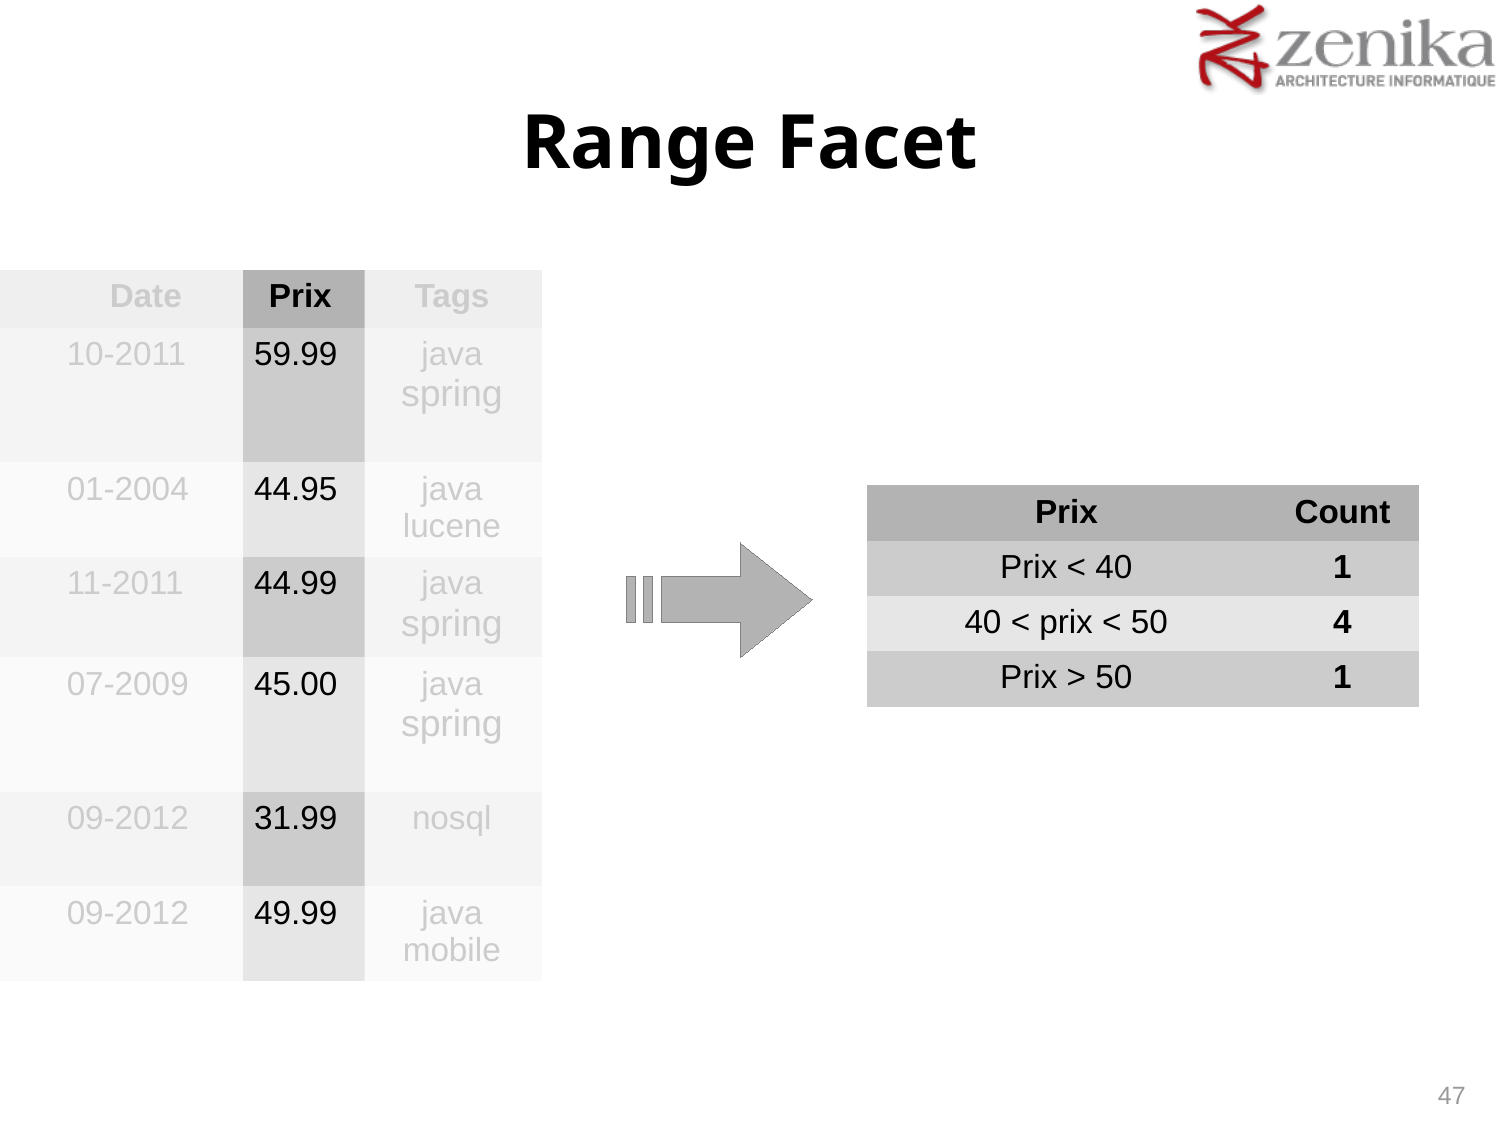

Range Facet
| Titre | Auteurs | Date | Prix | Tags |
| --- | --- | --- | --- | --- |
| SpringBatch in Action | Arnaud Cogoluègnes Thierry Templier Olivier Bazoud | 10-2011 | 59.99 | java spring |
| Lucene in Action | Erik Hatcher Otis Gospodnetić | 01-2004 | 44.95 | java lucene |
| Spring in Action | Graig Walls | 11-2011 | 44.99 | java spring |
| Spring par la Pratique | Arnaud Cogoluègnes Thierry Templier Julien Dubois | 07-2009 | 45.00 | java spring |
| MongoDB The definitive book | Kristina Chodorow | 09-2012 | 31.99 | nosql |
| Programming Android | Zigurd Mednieks | 09-2012 | 49.99 | java mobile |
| Prix | Count |
| --- | --- |
| Prix < 40 | 1 |
| 40 < prix < 50 | 4 |
| Prix > 50 | 1 |